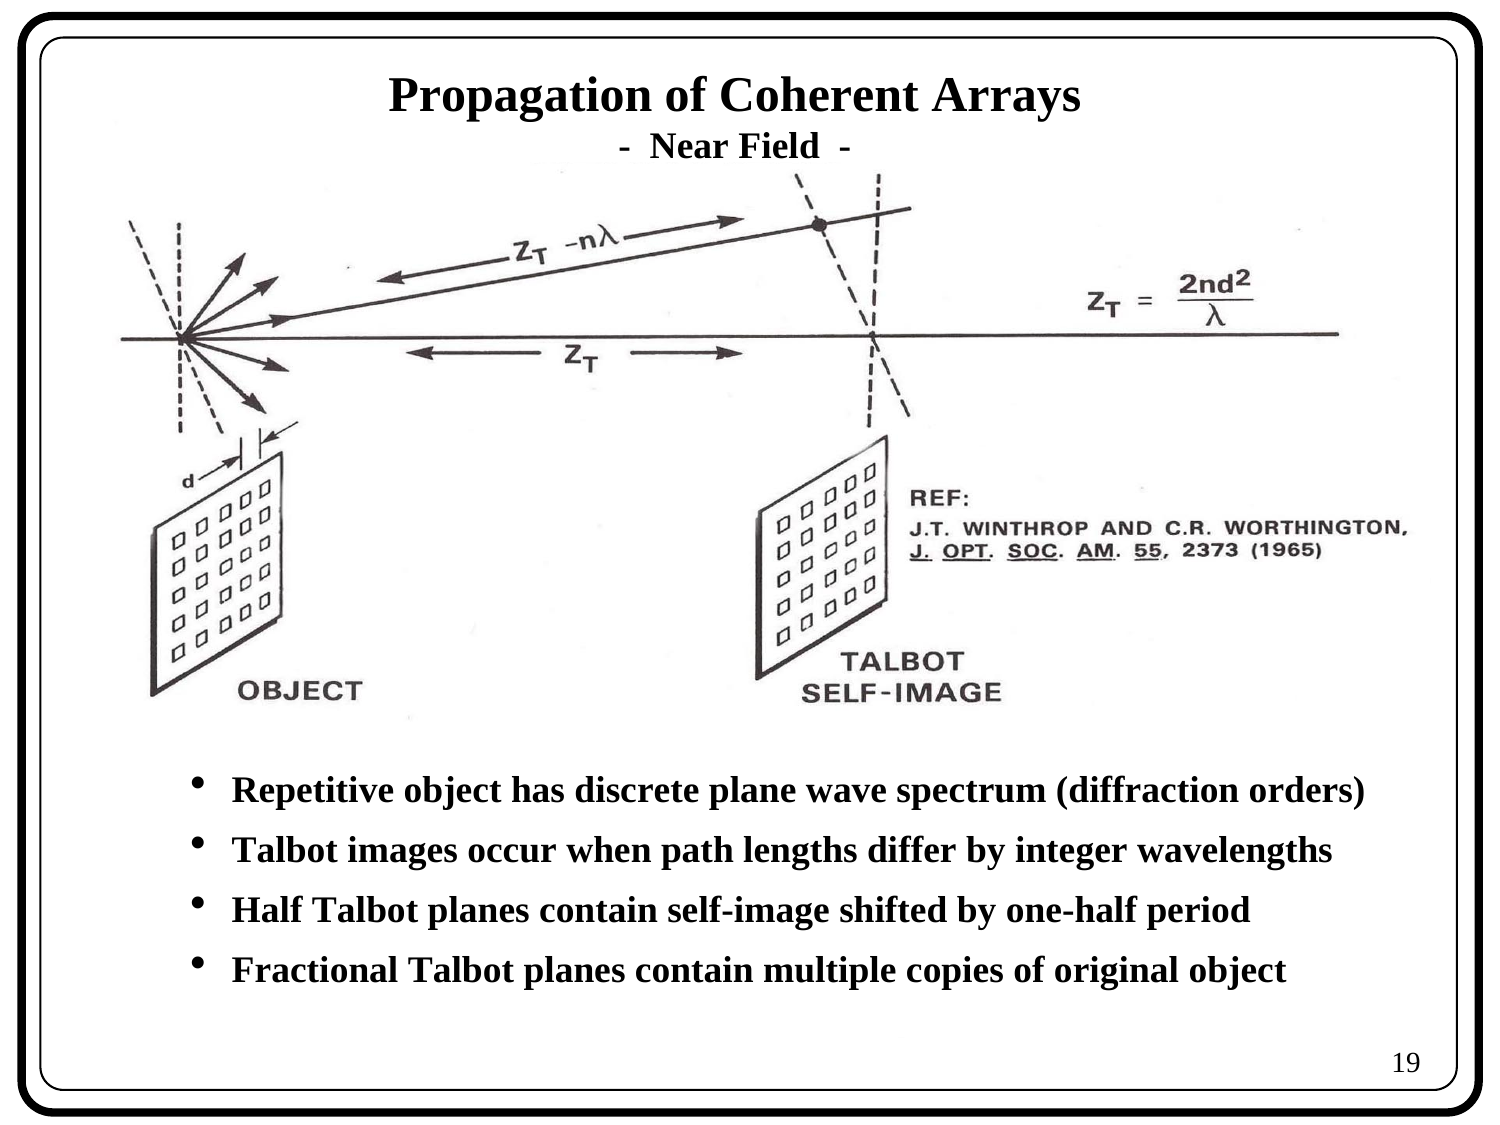

Propagation of Coherent Arrays
- Near Field -
 Repetitive object has discrete plane wave spectrum (diffraction orders)
 Talbot images occur when path lengths differ by integer wavelengths
 Half Talbot planes contain self-image shifted by one-half period
 Fractional Talbot planes contain multiple copies of original object